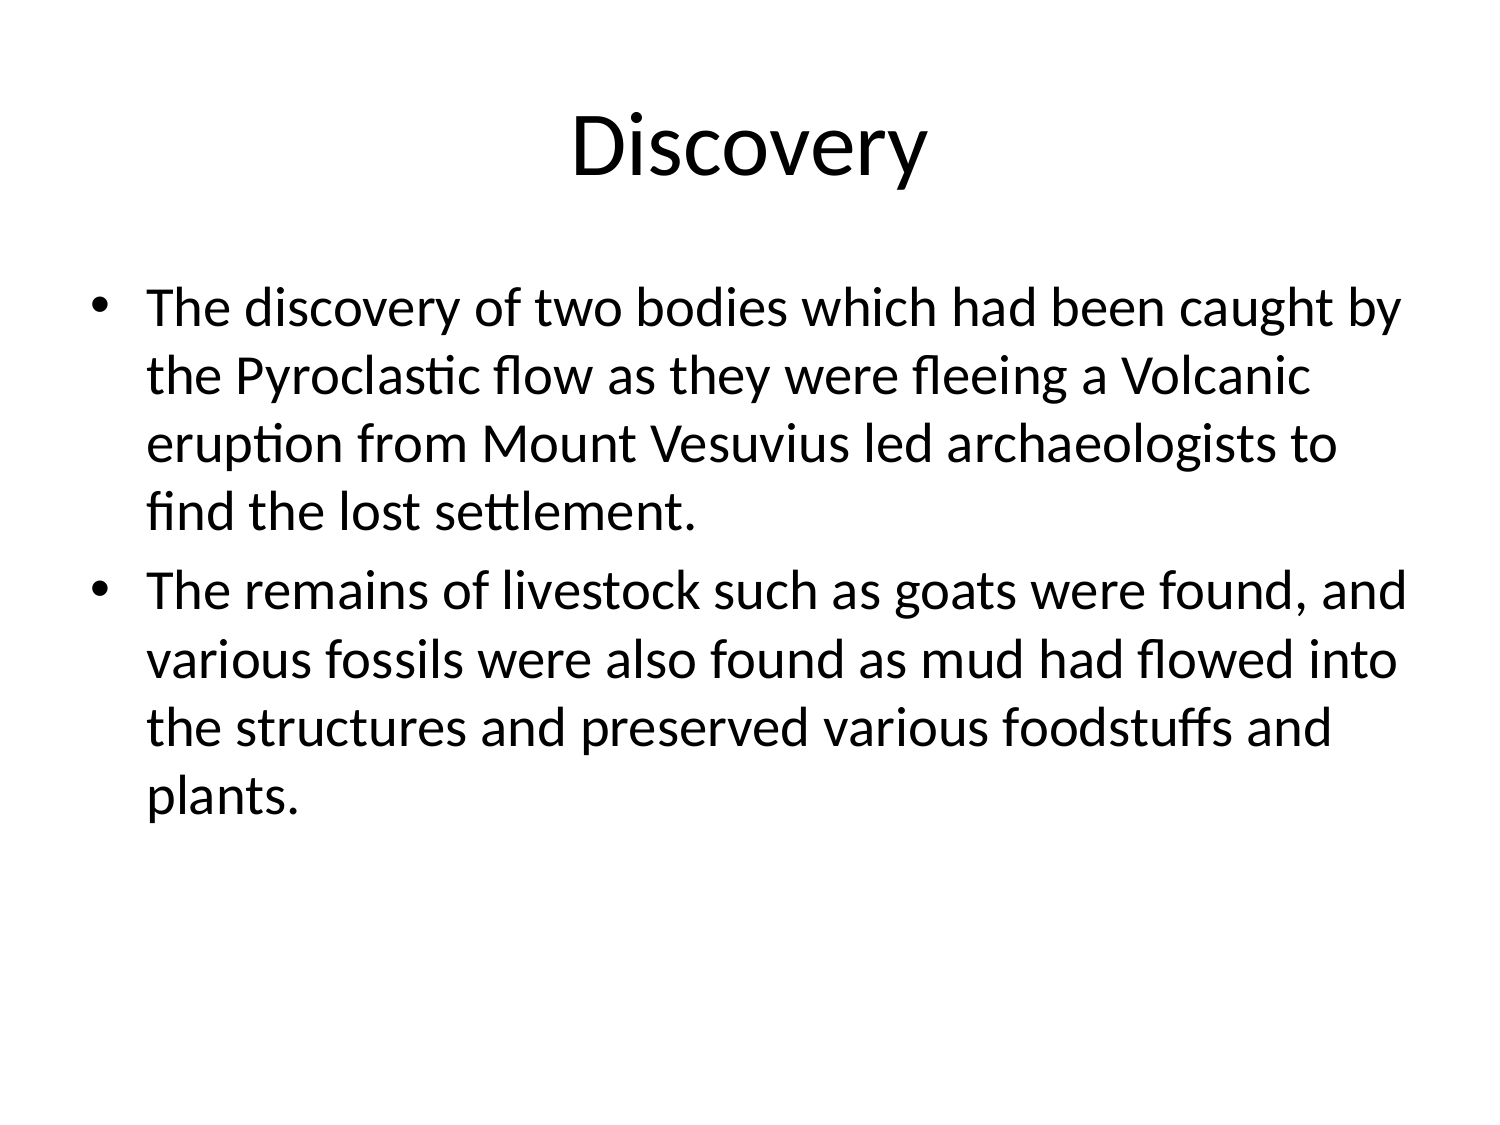

# Discovery
The discovery of two bodies which had been caught by the Pyroclastic flow as they were fleeing a Volcanic eruption from Mount Vesuvius led archaeologists to find the lost settlement.
The remains of livestock such as goats were found, and various fossils were also found as mud had flowed into the structures and preserved various foodstuffs and plants.